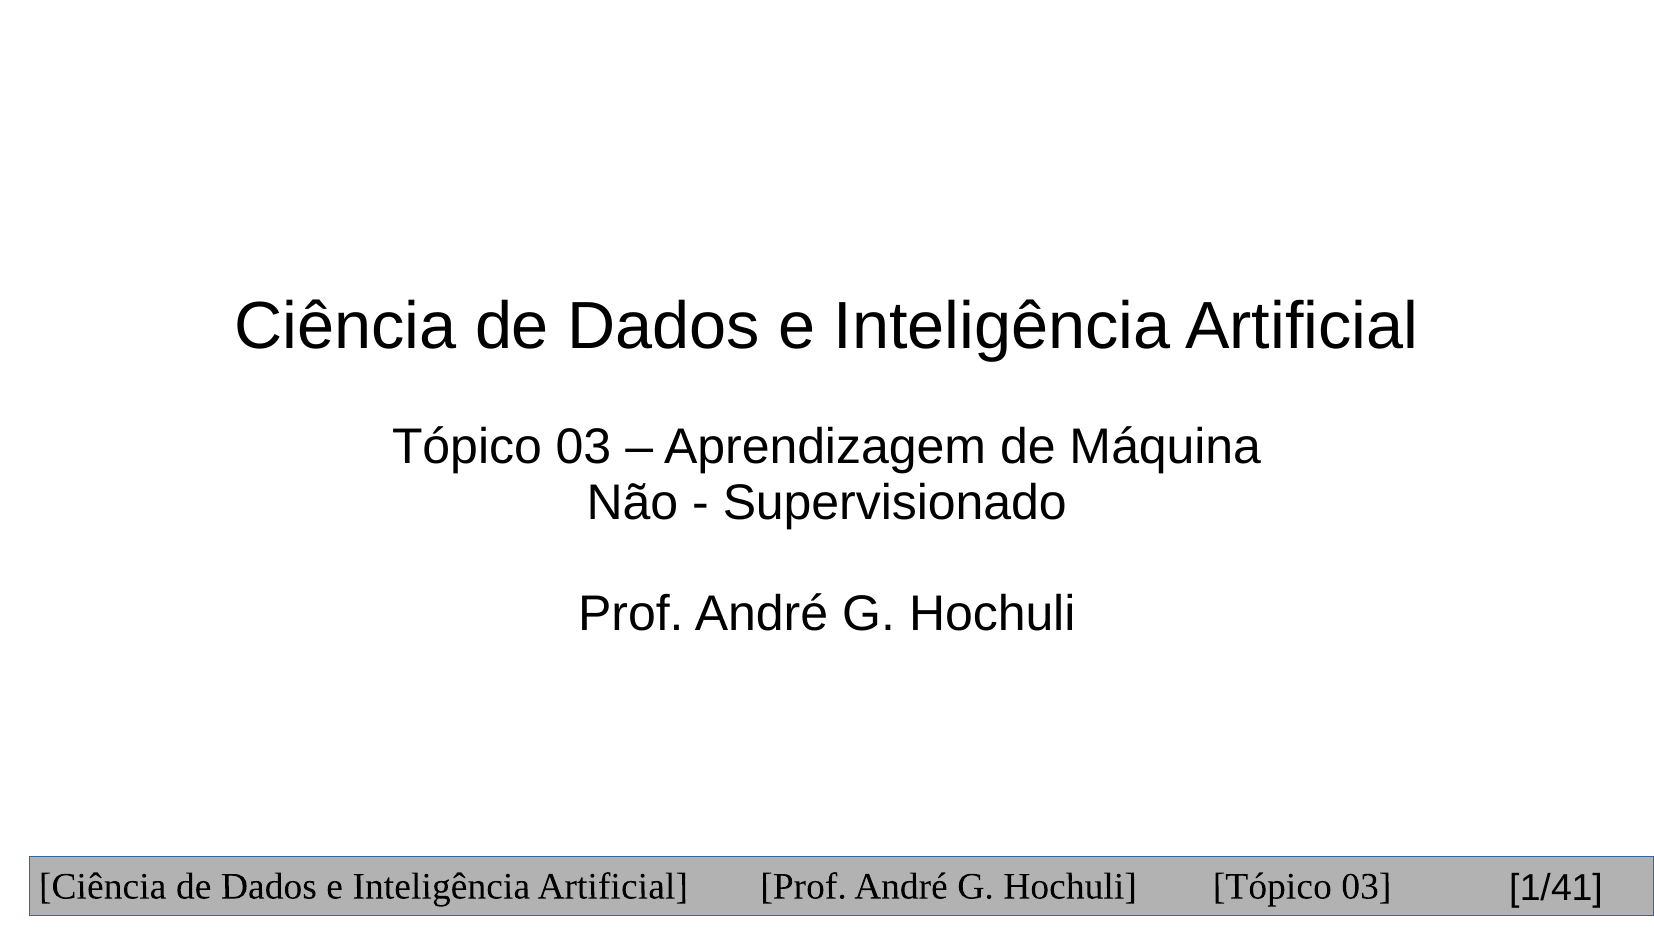

# Ciência de Dados e Inteligência Artificial
Tópico 03 – Aprendizagem de Máquina
Não - Supervisionado
Prof. André G. Hochuli